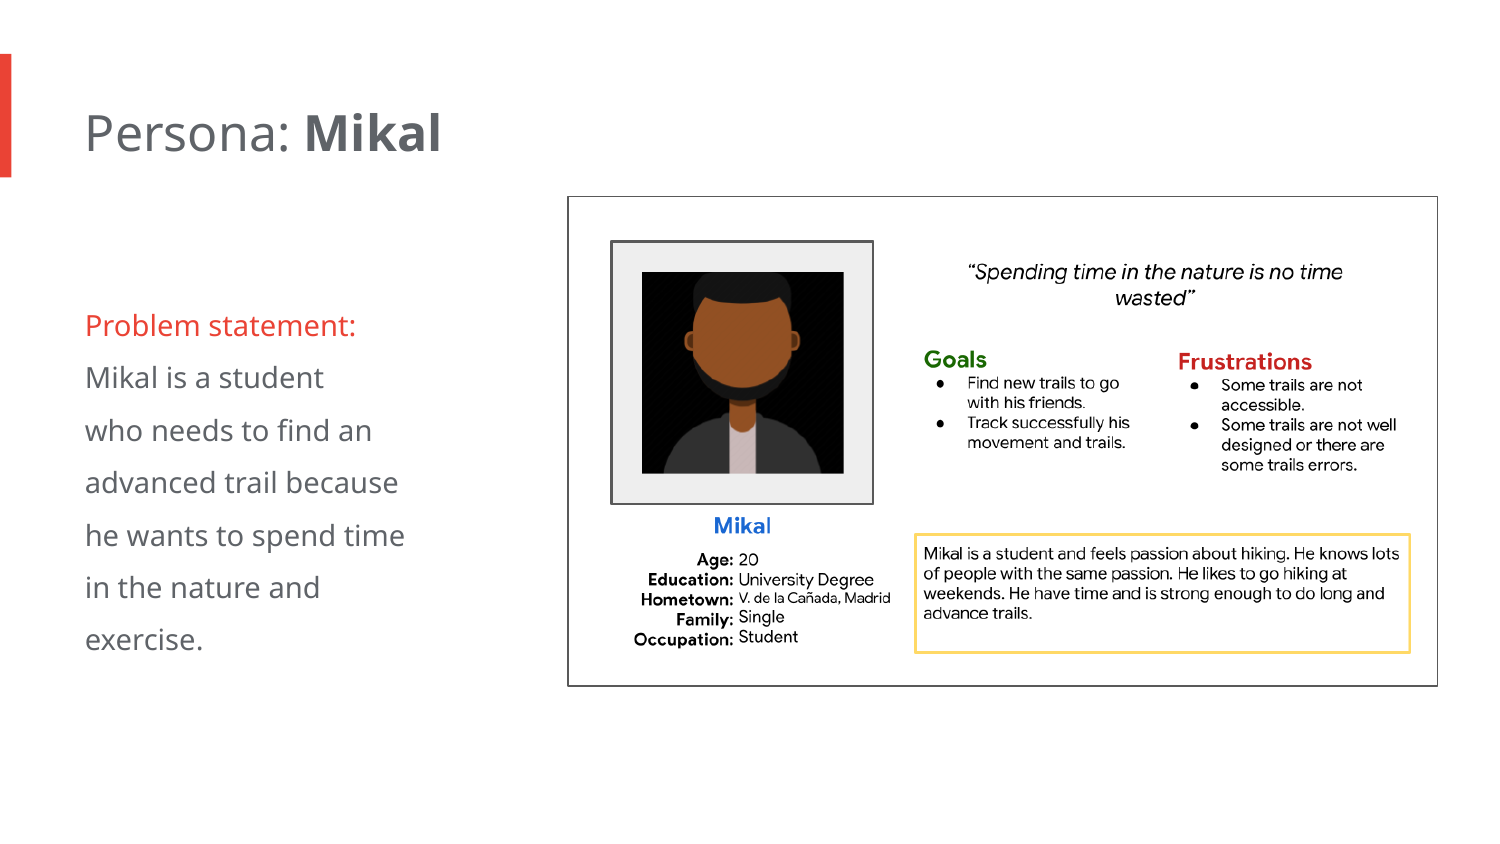

Persona: Mikal
Problem statement:
Mikal is a student
who needs to find an advanced trail because he wants to spend time in the nature and exercise.